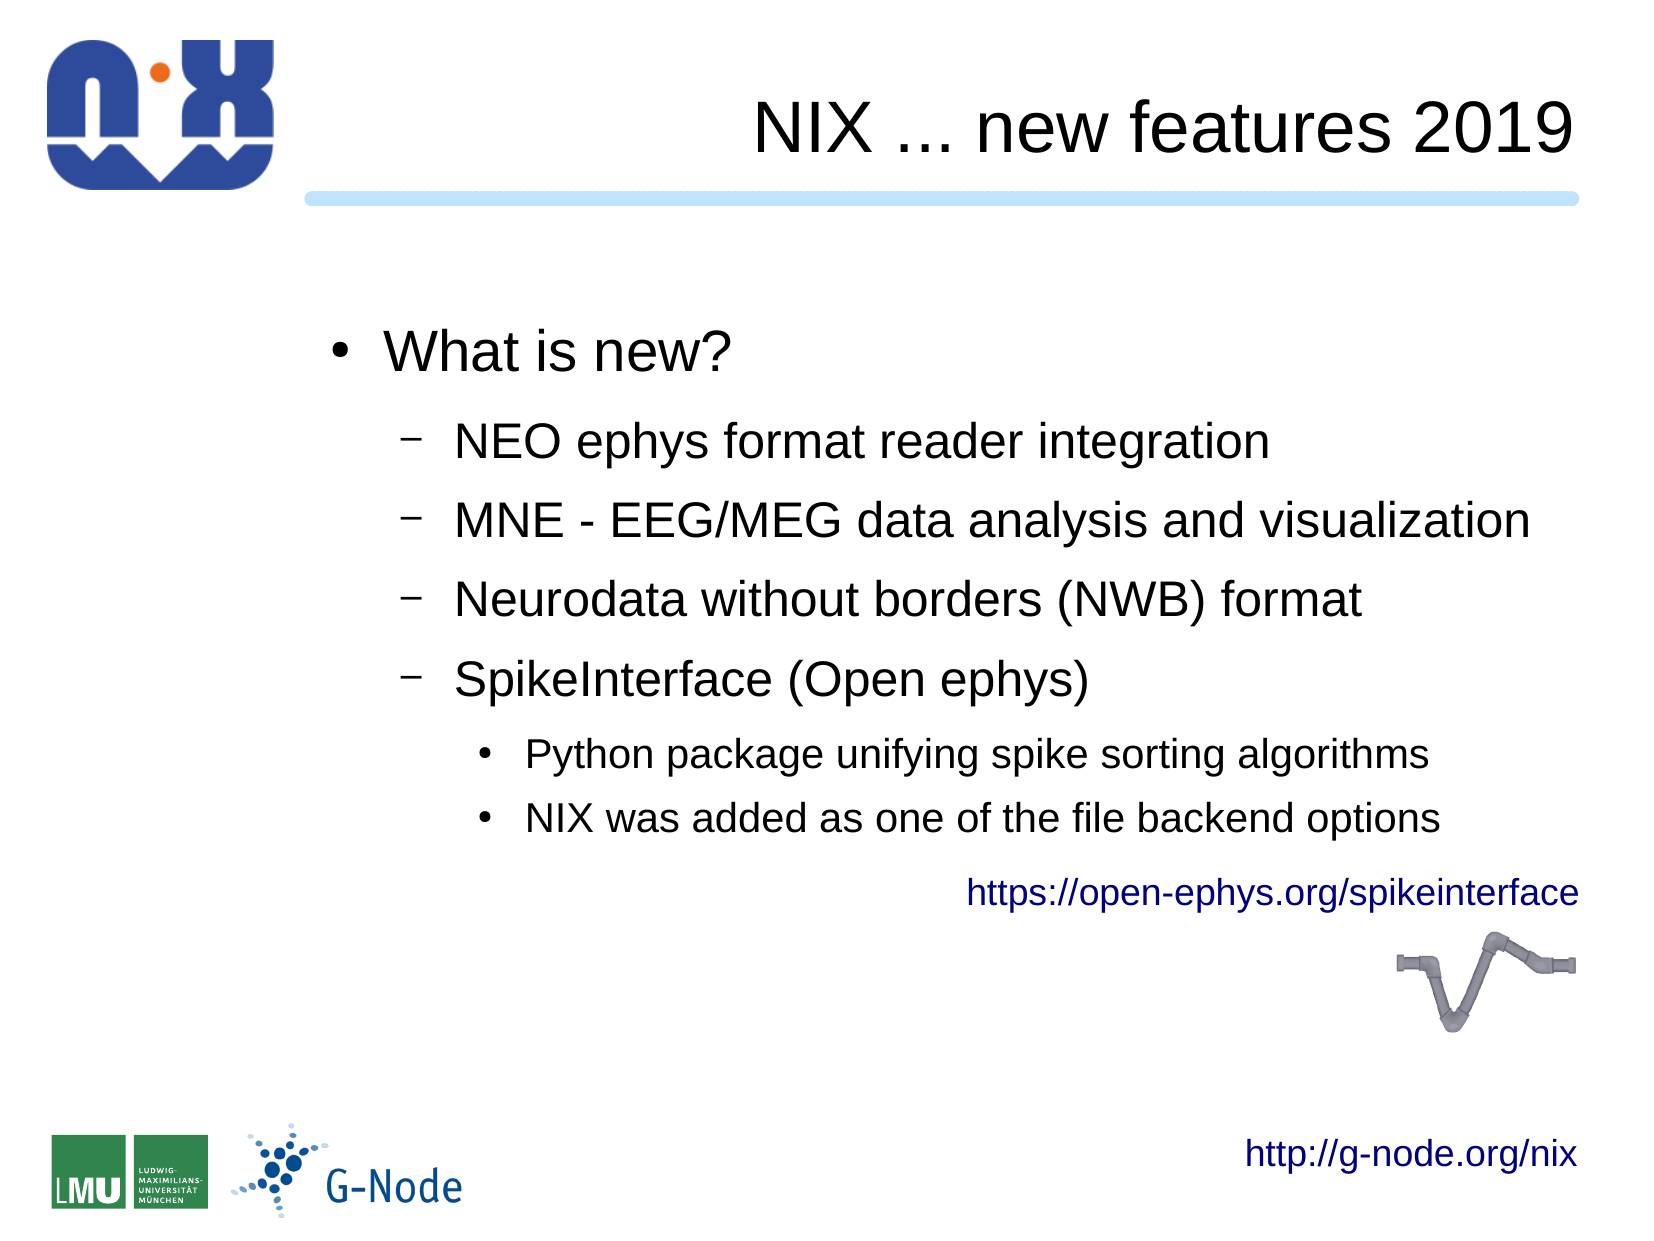

NIX ... new features 2019
# What is new?
NEO ephys format reader integration
MNE - EEG/MEG data analysis and visualization
Neurodata without borders (NWB) format
SpikeInterface (Open ephys)
Python package unifying spike sorting algorithms
NIX was added as one of the file backend options
https://open-ephys.org/spikeinterface
http://g-node.org/nix